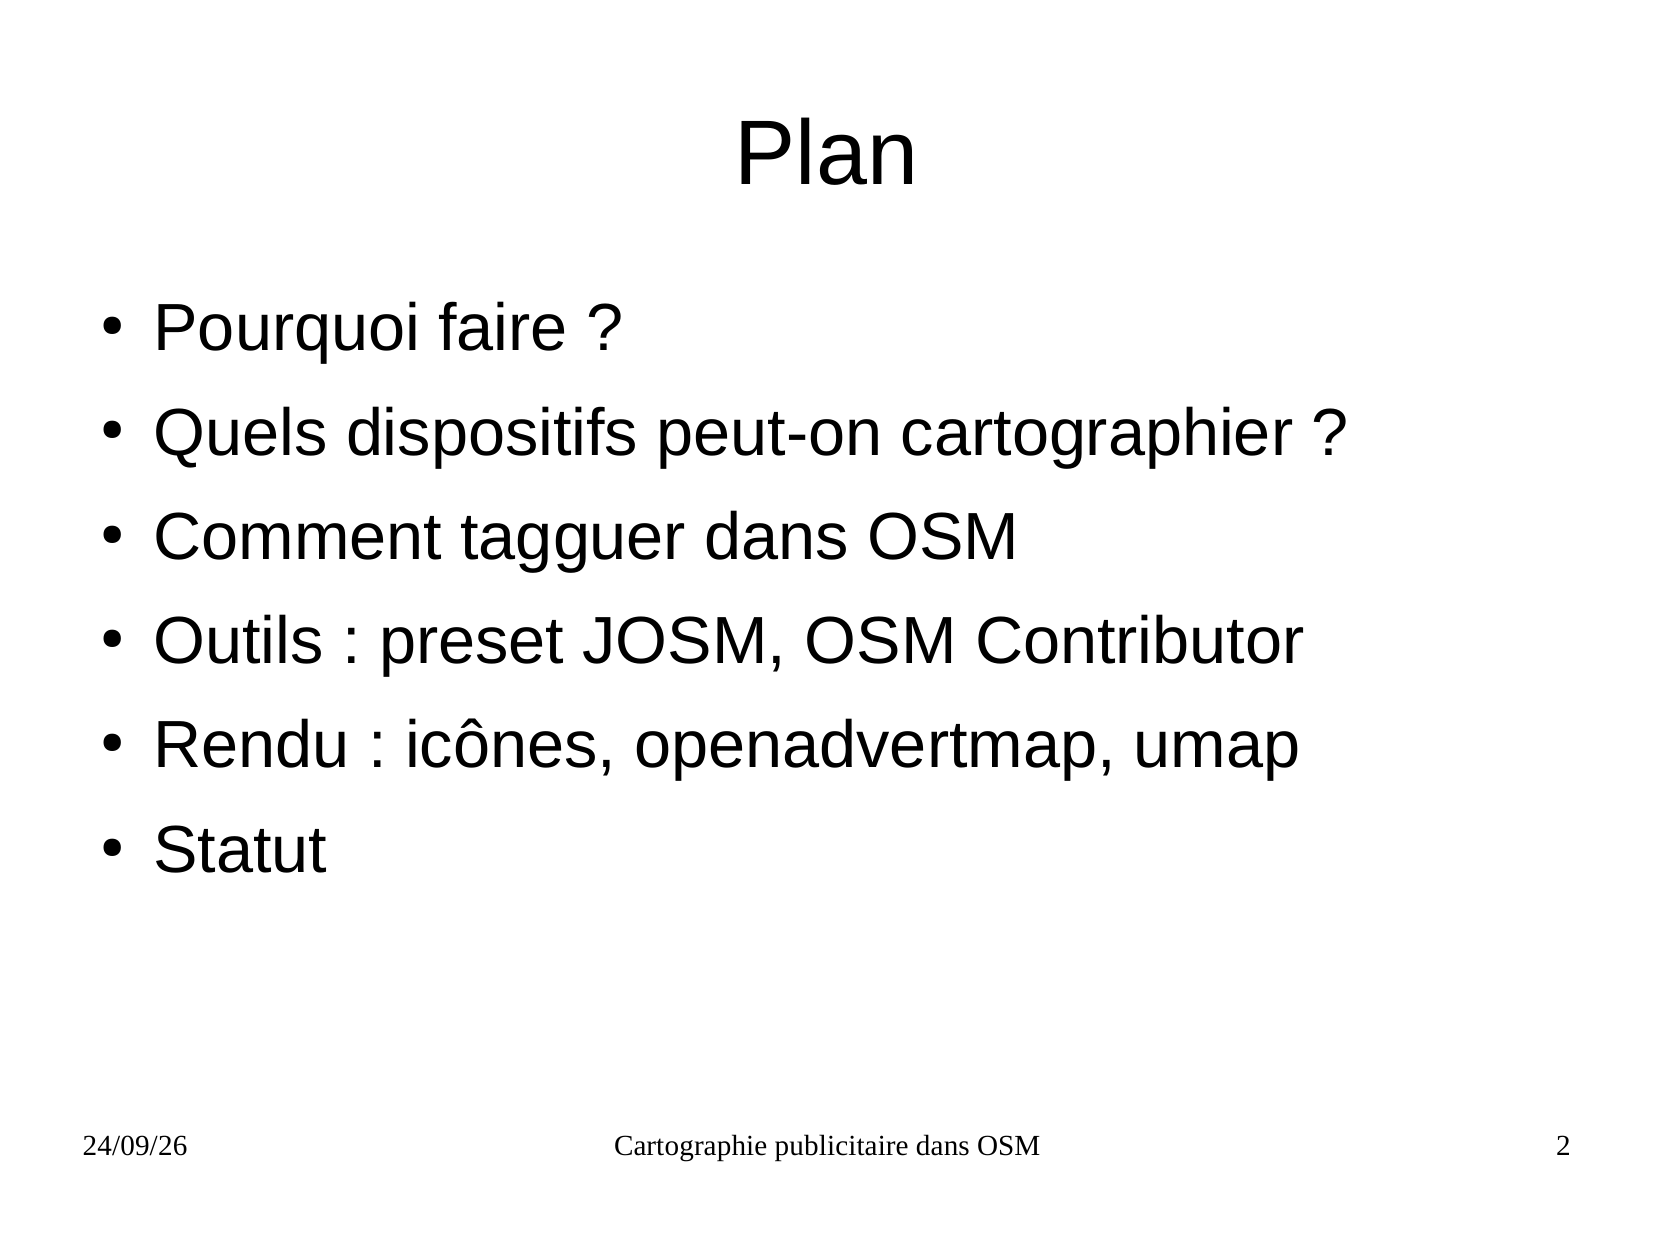

# Plan
Pourquoi faire ?
Quels dispositifs peut-on cartographier ?
Comment tagguer dans OSM
Outils : preset JOSM, OSM Contributor
Rendu : icônes, openadvertmap, umap
Statut
Cartographie publicitaire dans OSM
2